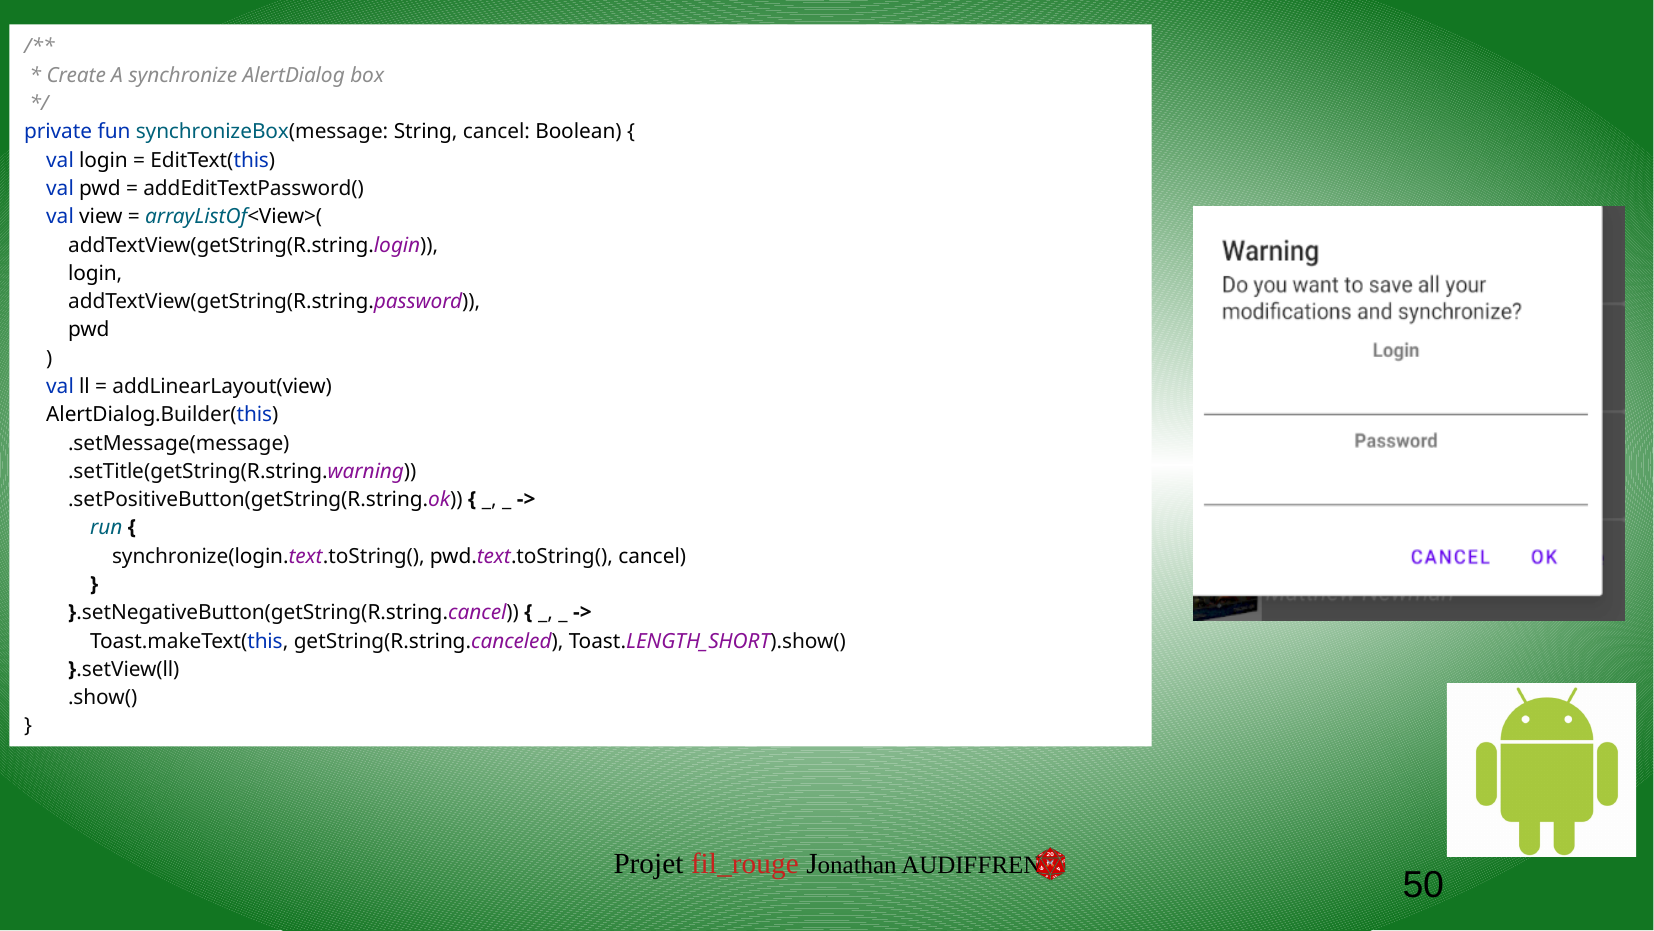

/**
 * Create A synchronize AlertDialog box
 */
private fun synchronizeBox(message: String, cancel: Boolean) {
 val login = EditText(this)
 val pwd = addEditTextPassword()
 val view = arrayListOf<View>(
 addTextView(getString(R.string.login)),
 login,
 addTextView(getString(R.string.password)),
 pwd
 )
 val ll = addLinearLayout(view)
 AlertDialog.Builder(this)
 .setMessage(message)
 .setTitle(getString(R.string.warning))
 .setPositiveButton(getString(R.string.ok)) { _, _ ->
 run {
 synchronize(login.text.toString(), pwd.text.toString(), cancel)
 }
 }.setNegativeButton(getString(R.string.cancel)) { _, _ ->
 Toast.makeText(this, getString(R.string.canceled), Toast.LENGTH_SHORT).show()
 }.setView(ll)
 .show()
}